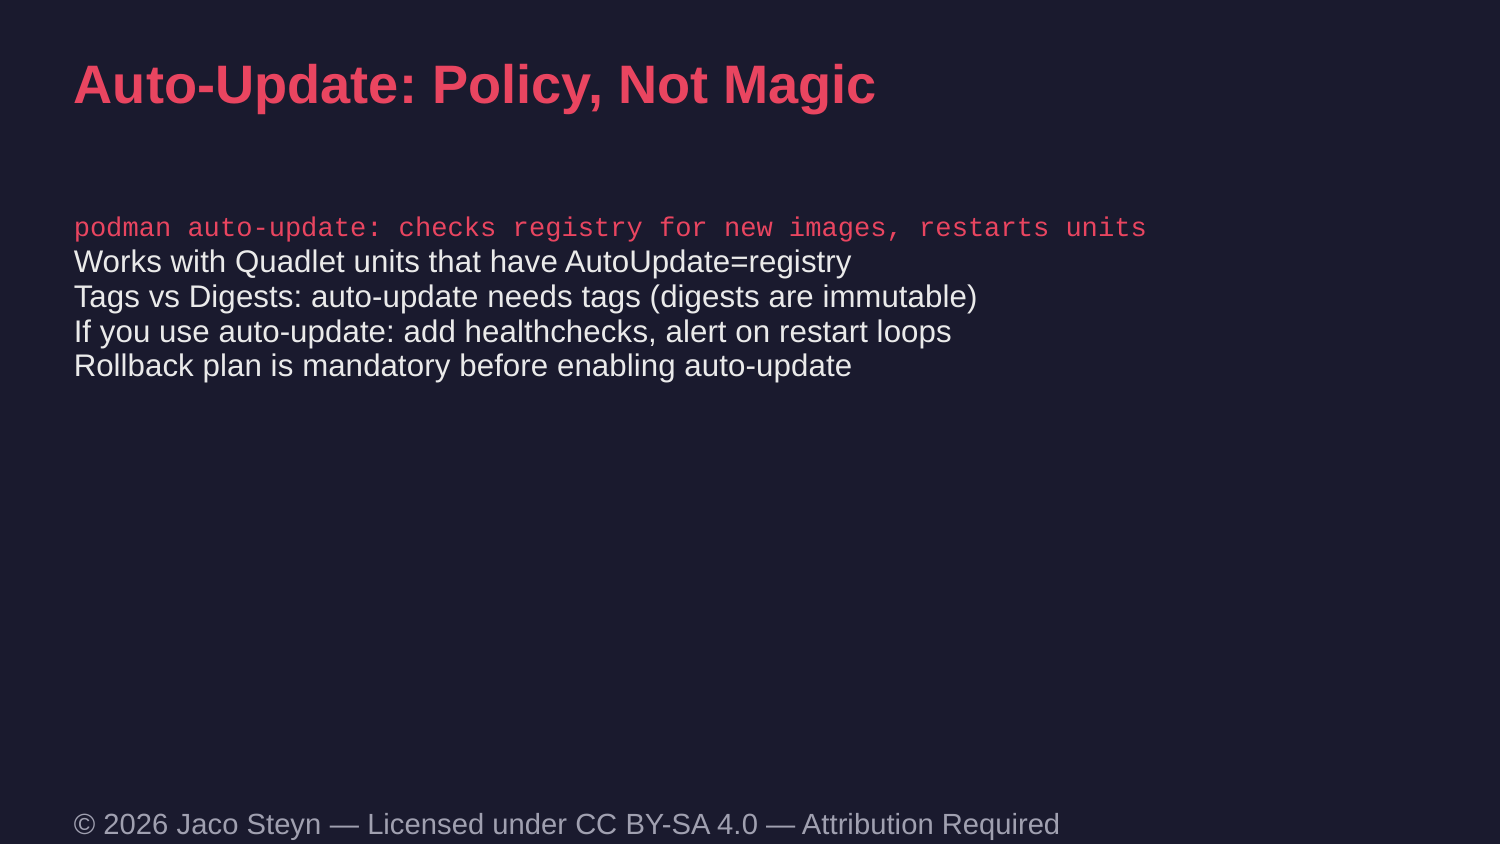

Auto-Update: Policy, Not Magic
podman auto-update: checks registry for new images, restarts units
Works with Quadlet units that have AutoUpdate=registry
Tags vs Digests: auto-update needs tags (digests are immutable)
If you use auto-update: add healthchecks, alert on restart loops
Rollback plan is mandatory before enabling auto-update
© 2026 Jaco Steyn — Licensed under CC BY-SA 4.0 — Attribution Required